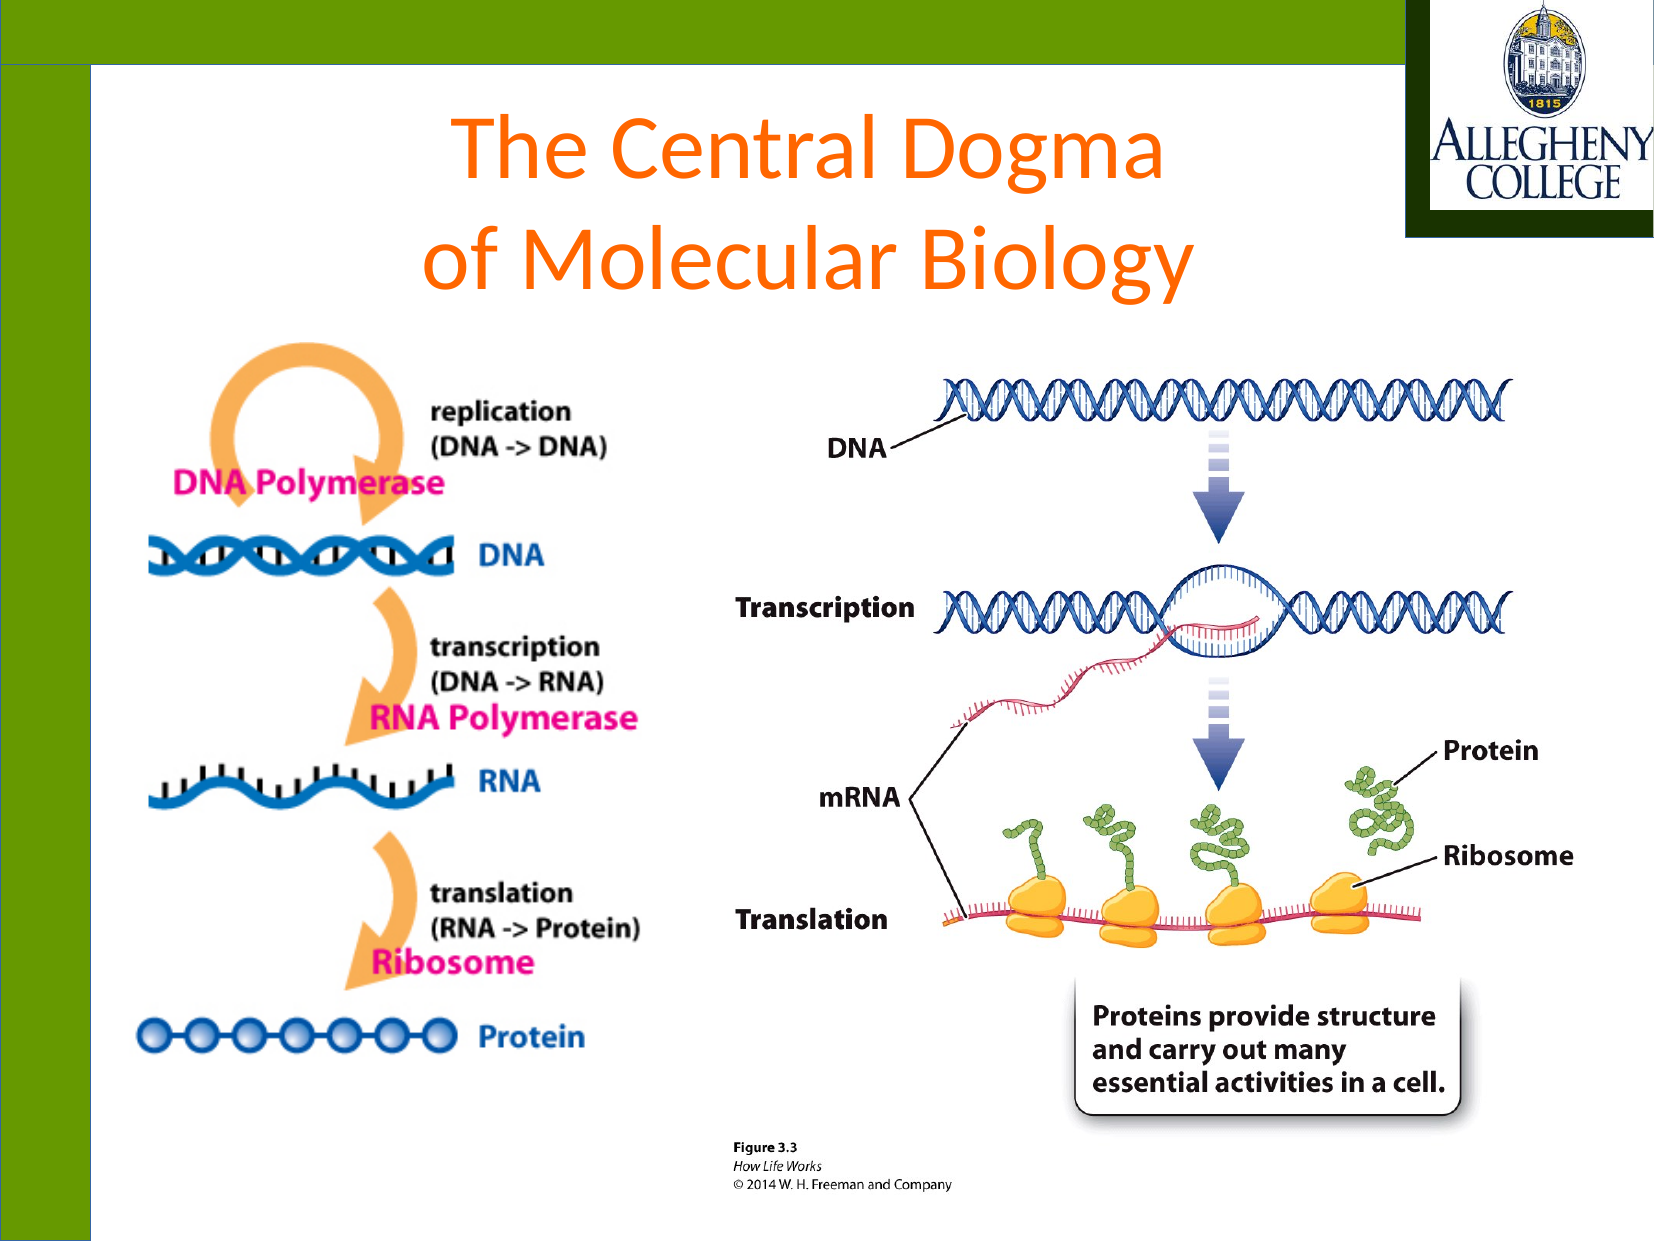

# The Central Dogma of Molecular Biology